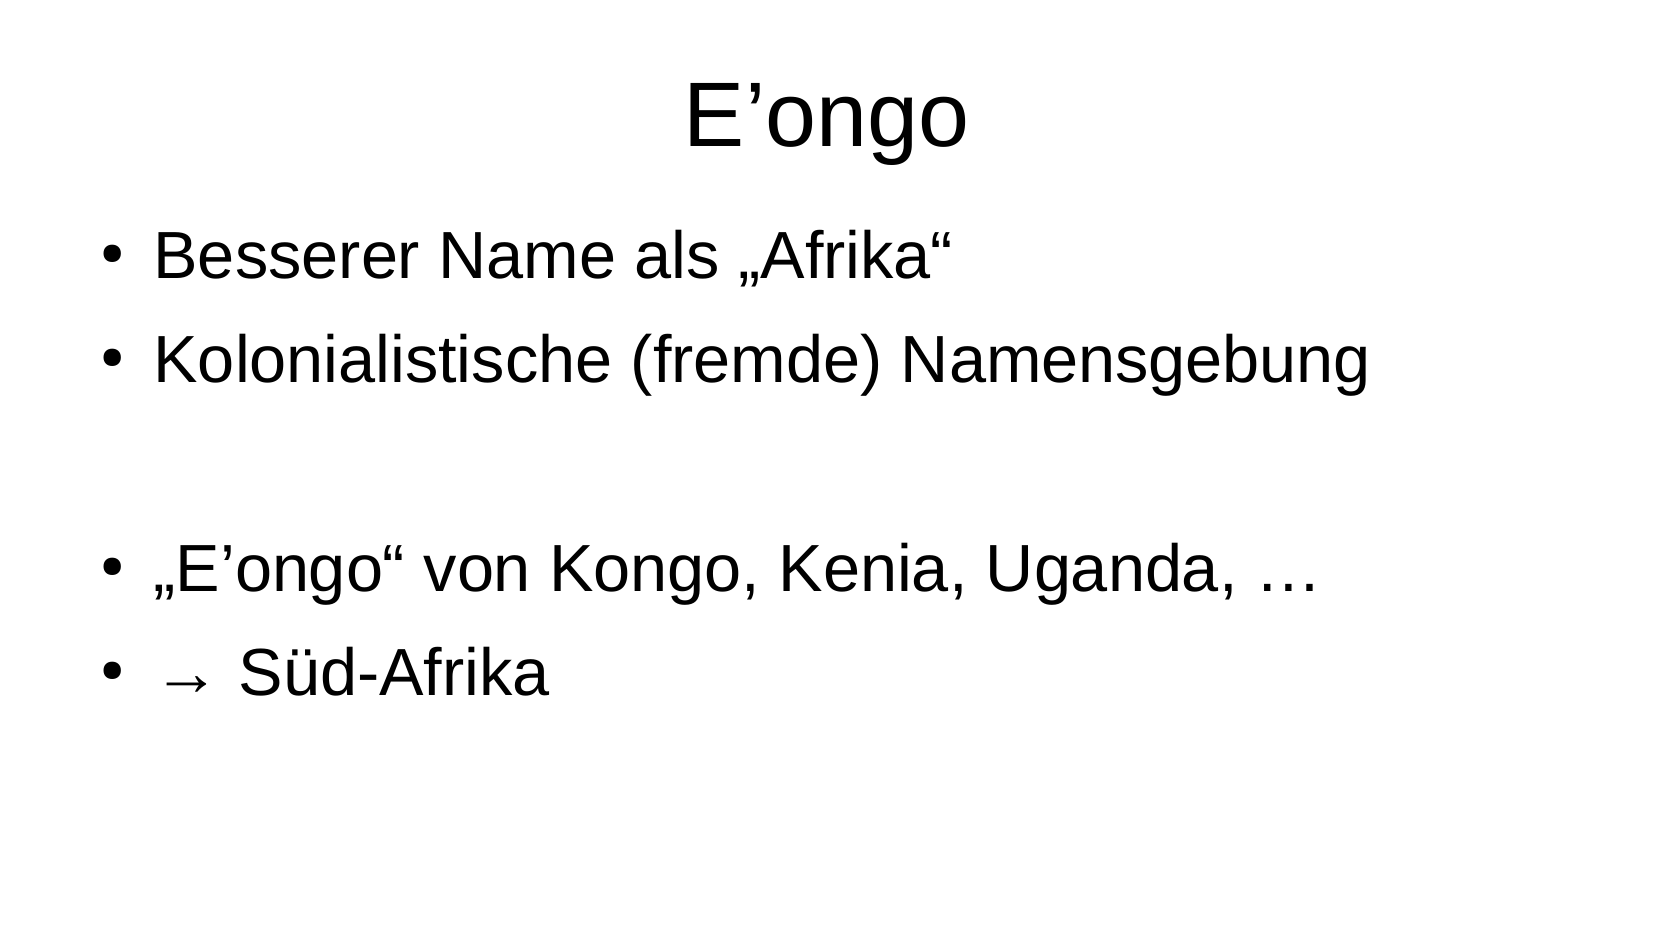

# E’ongo
Besserer Name als „Afrika“
Kolonialistische (fremde) Namensgebung
„E’ongo“ von Kongo, Kenia, Uganda, …
→ Süd-Afrika